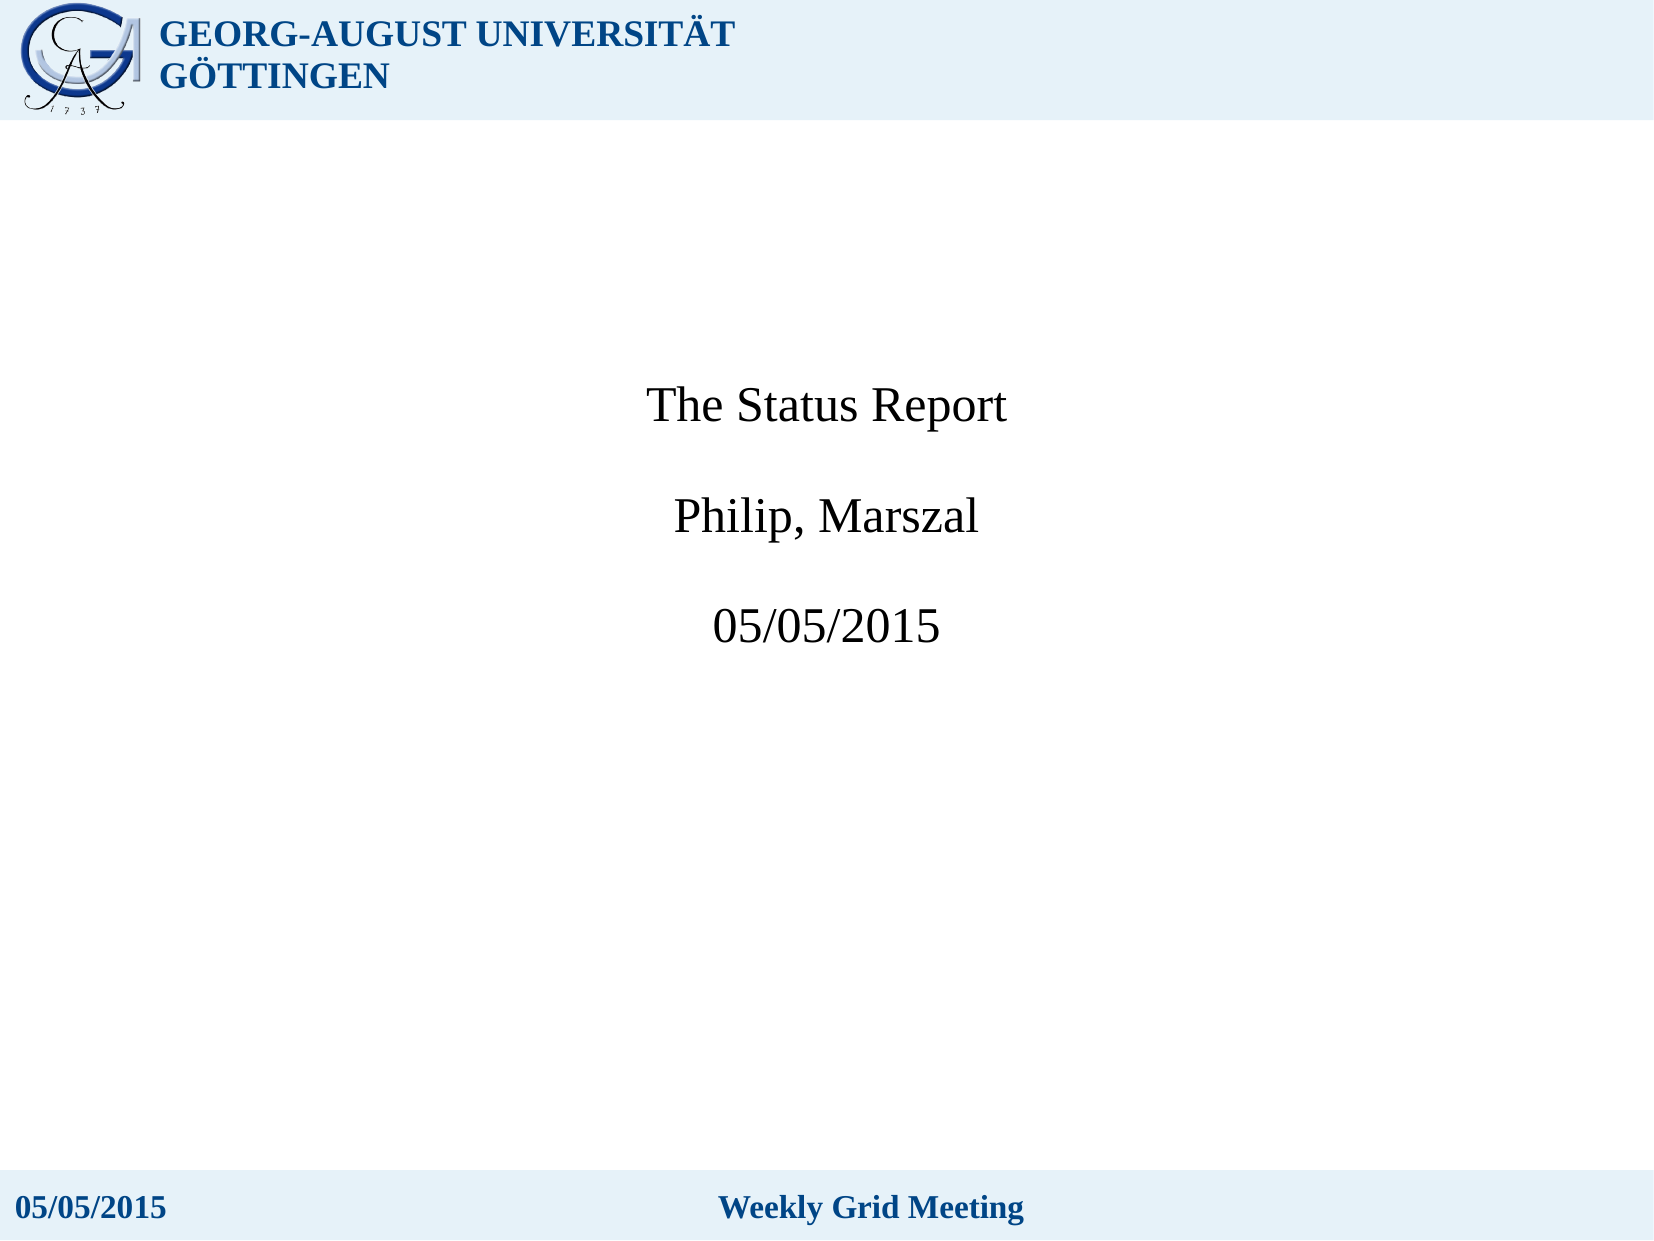

GEORG-AUGUST UNIVERSITÄT GÖTTINGEN
The Status Report
Philip, Marszal
05/05/2015
05/05/2015
Weekly Grid Meeting